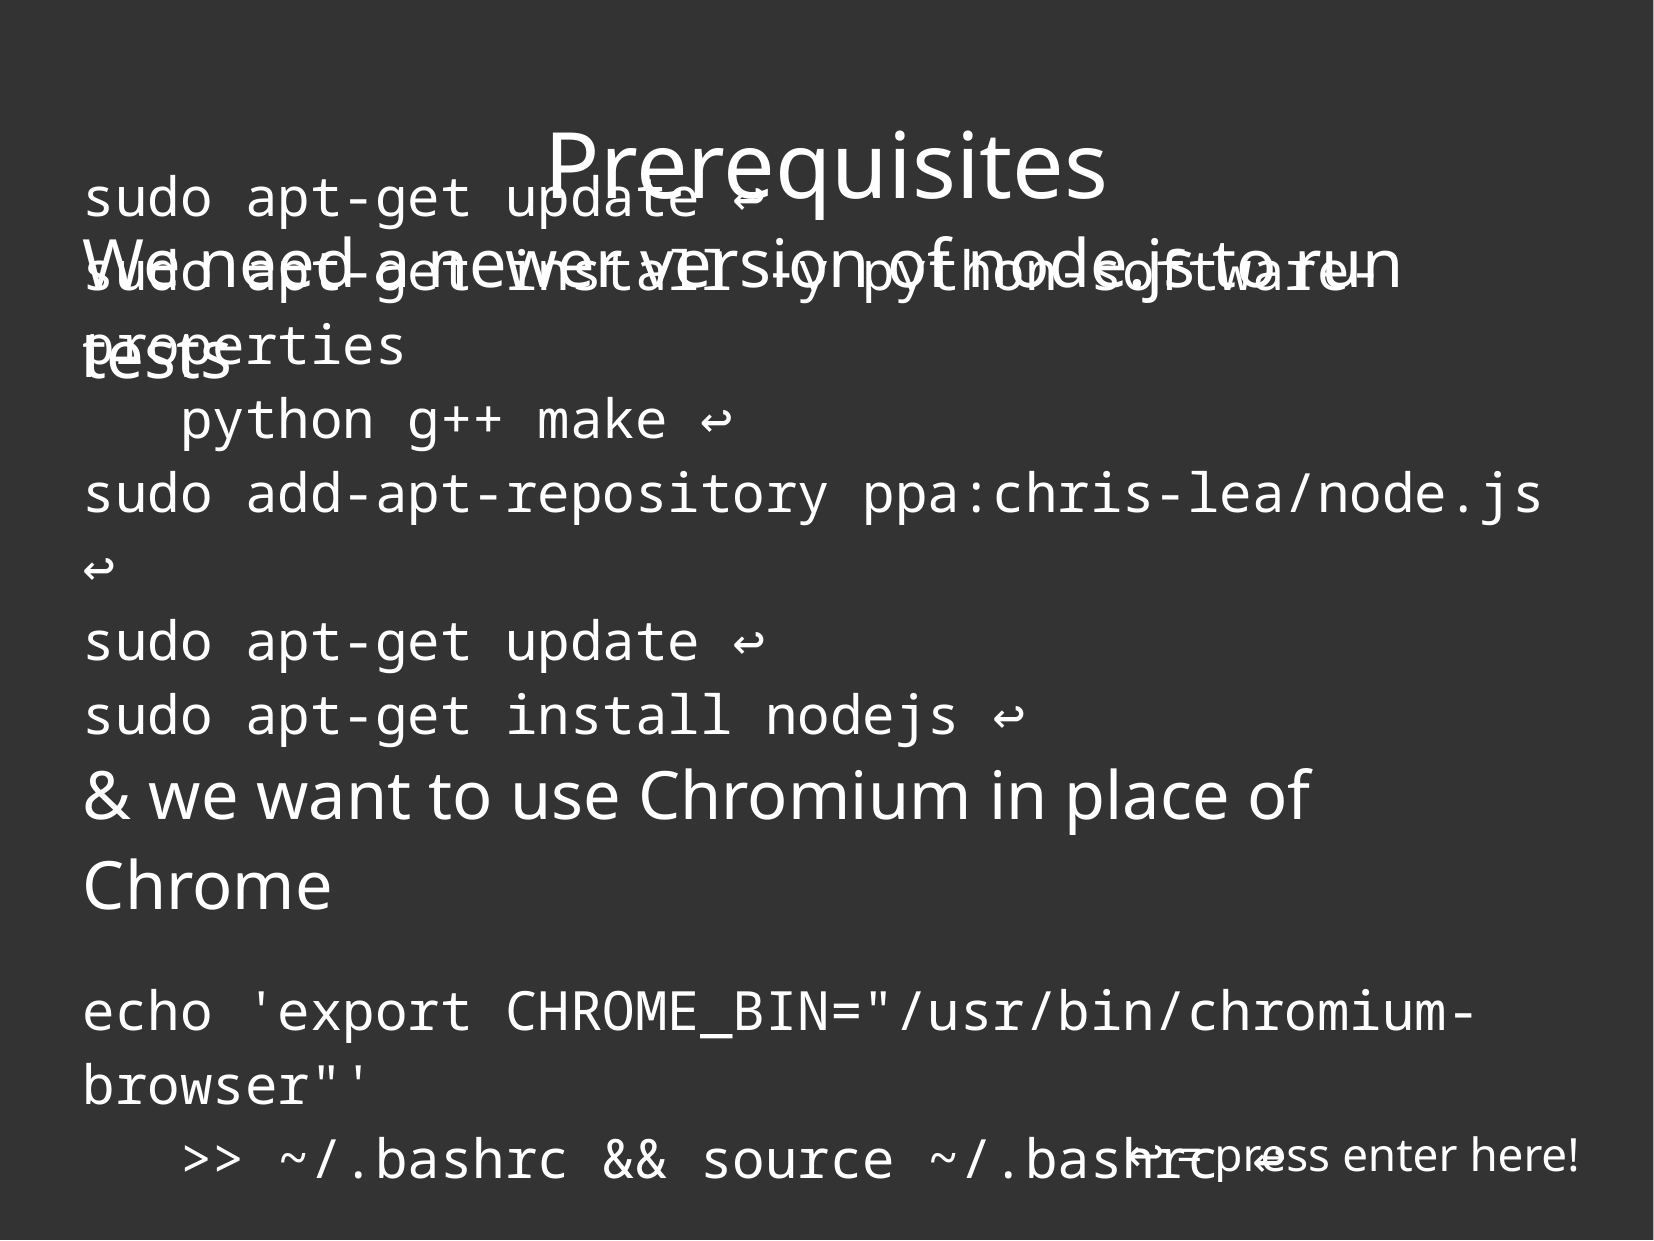

# Prerequisites
sudo apt-get update ↩
sudo apt-get install -y python-software-properties
 python g++ make ↩
sudo add-apt-repository ppa:chris-lea/node.js ↩
sudo apt-get update ↩
sudo apt-get install nodejs ↩
echo 'export CHROME_BIN="/usr/bin/chromium-browser"'
 >> ~/.bashrc && source ~/.bashrc ↩
We need a newer version of node.js to run tests
& we want to use Chromium in place of Chrome
↩ = press enter here!